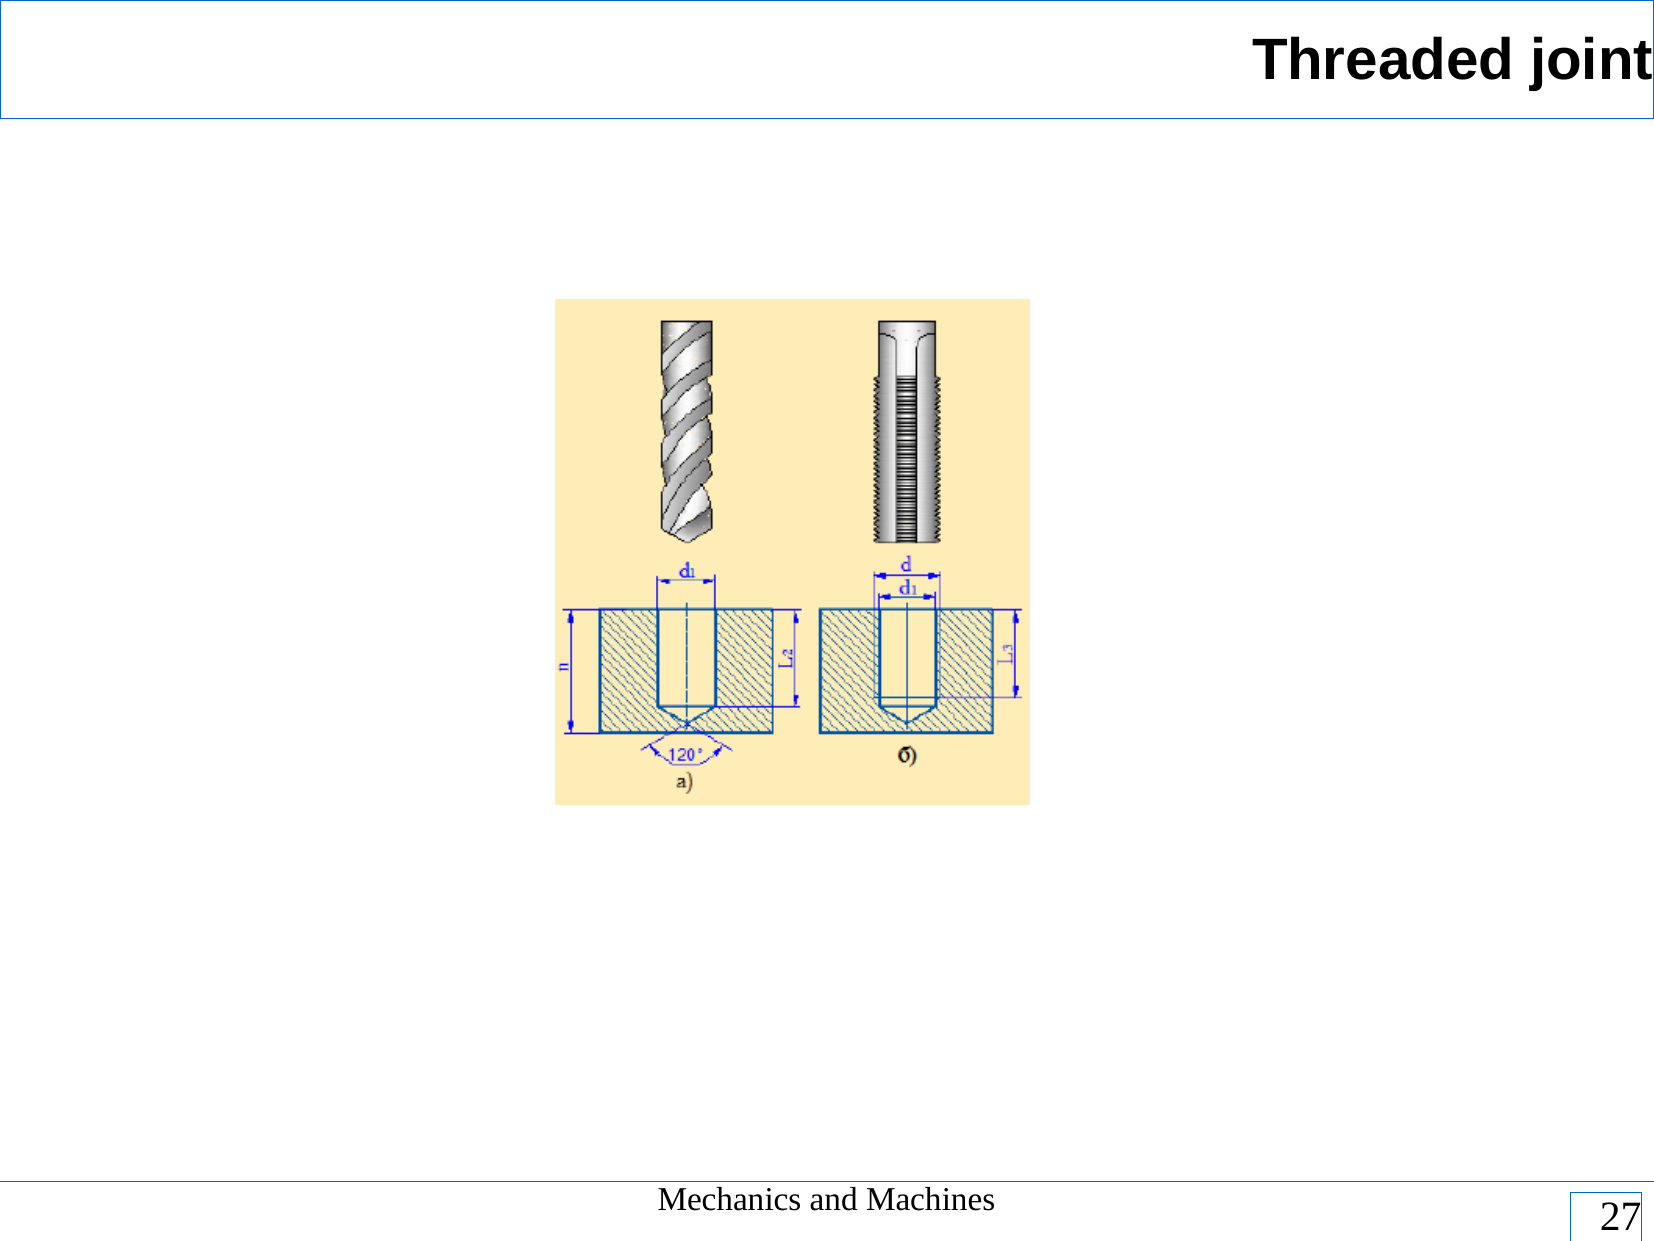

# Threaded joint
Mechanics and Machines
27